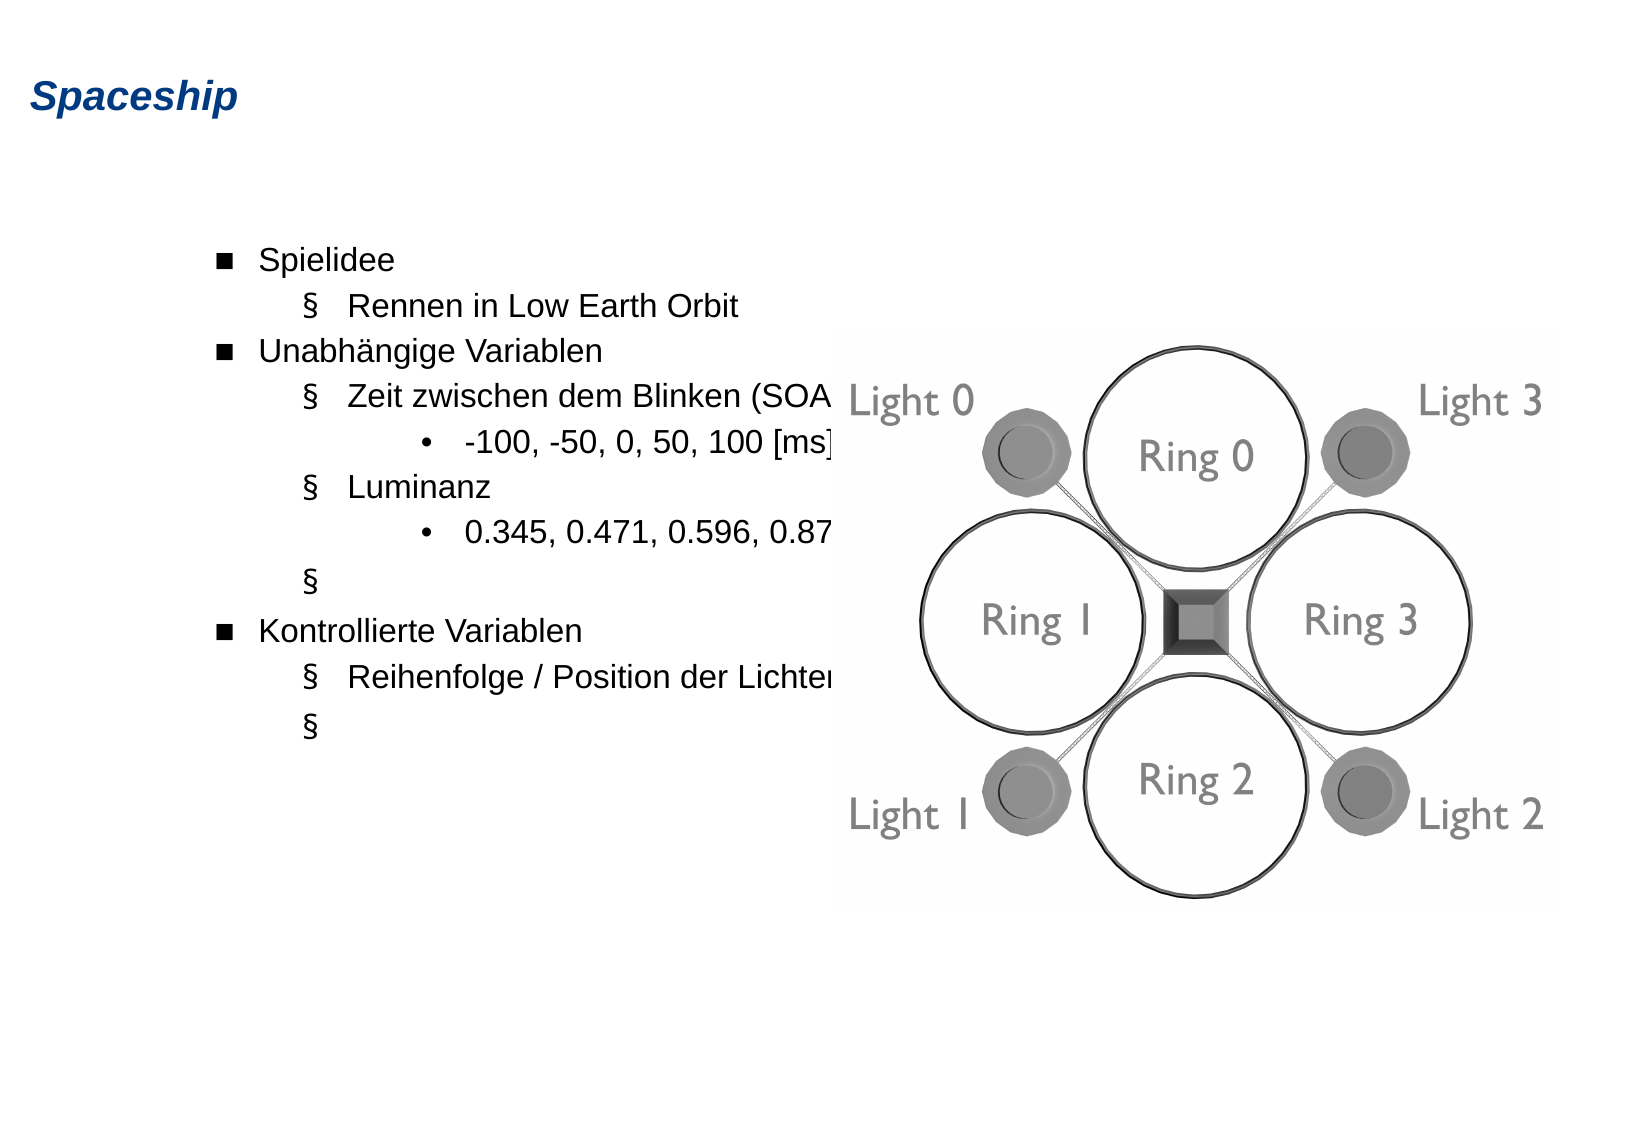

Spaceship
# Spielidee
Rennen in Low Earth Orbit
Unabhängige Variablen
Zeit zwischen dem Blinken (SOA)
-100, -50, 0, 50, 100 [ms]
Luminanz
0.345, 0.471, 0.596, 0.878
Kontrollierte Variablen
Reihenfolge / Position der Lichter